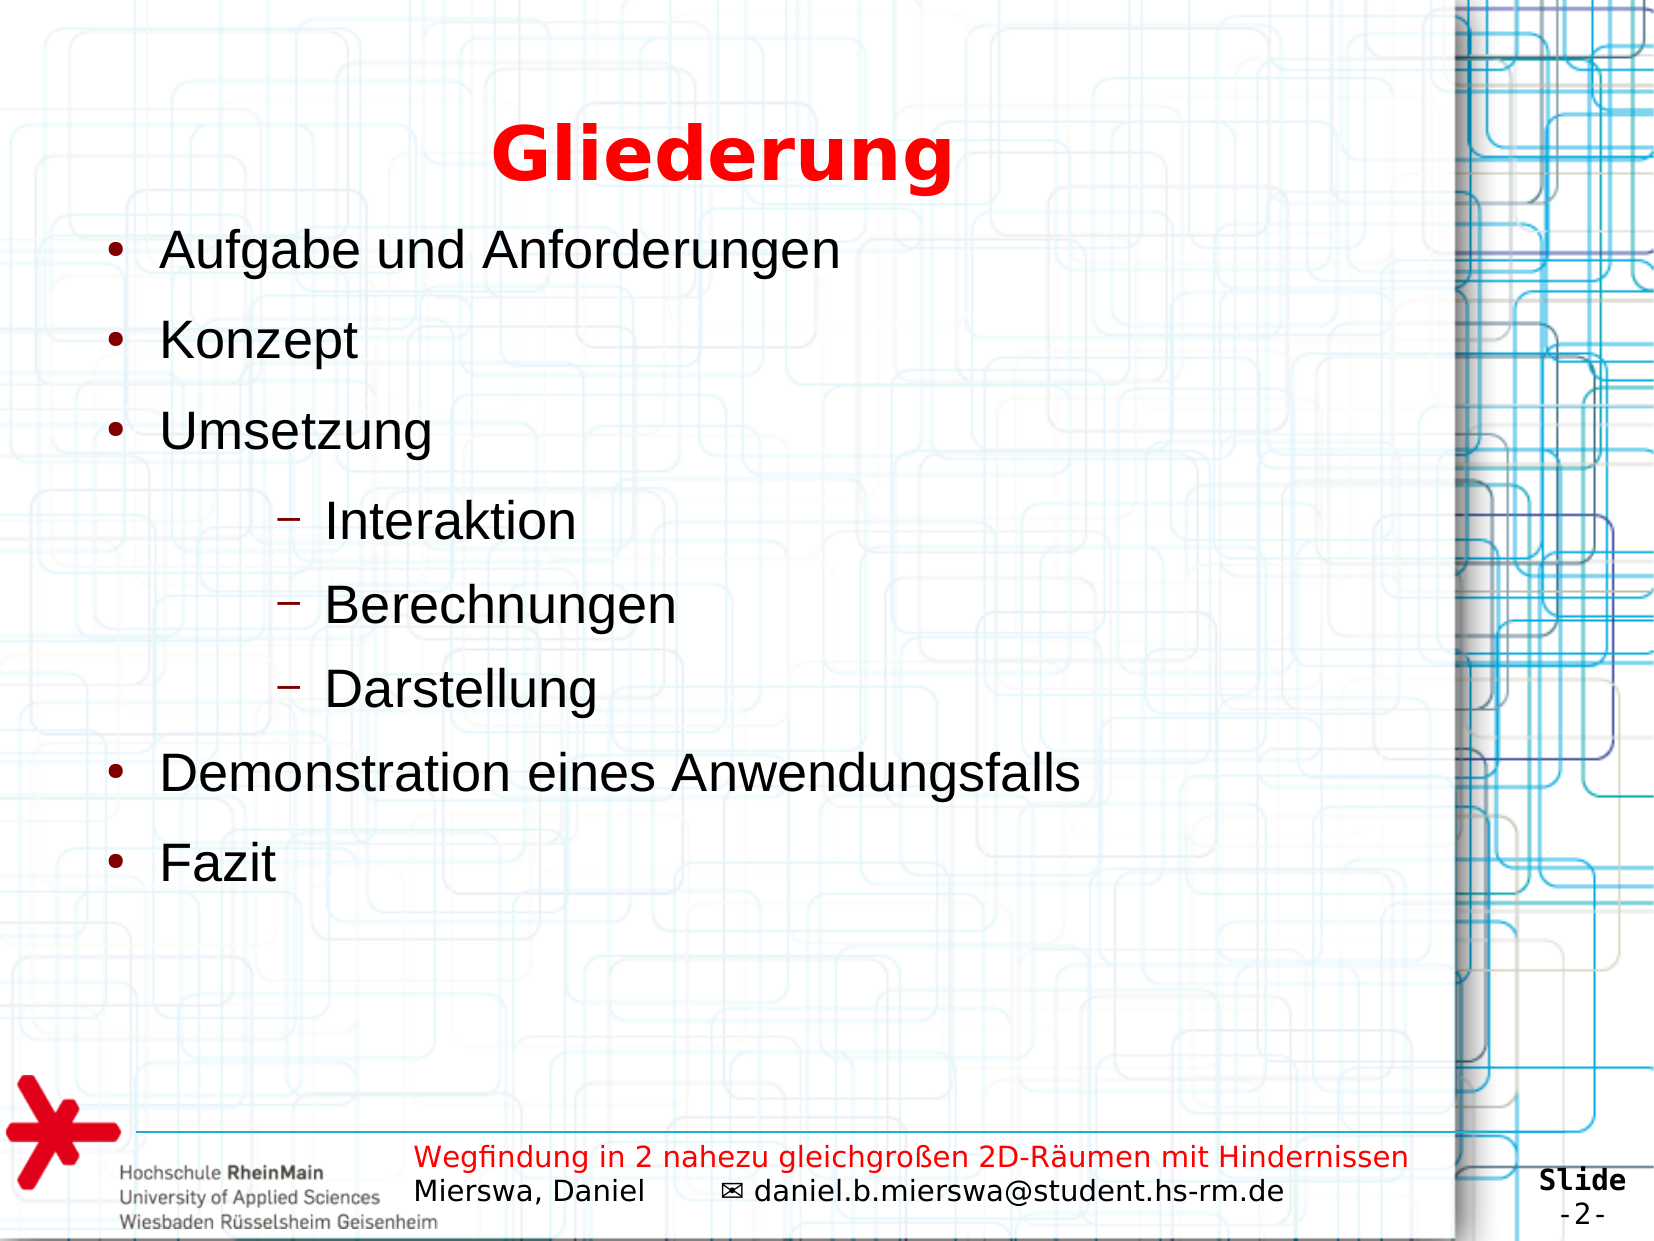

Gliederung
# Aufgabe und Anforderungen
Konzept
Umsetzung
Interaktion
Berechnungen
Darstellung
Demonstration eines Anwendungsfalls
Fazit
2